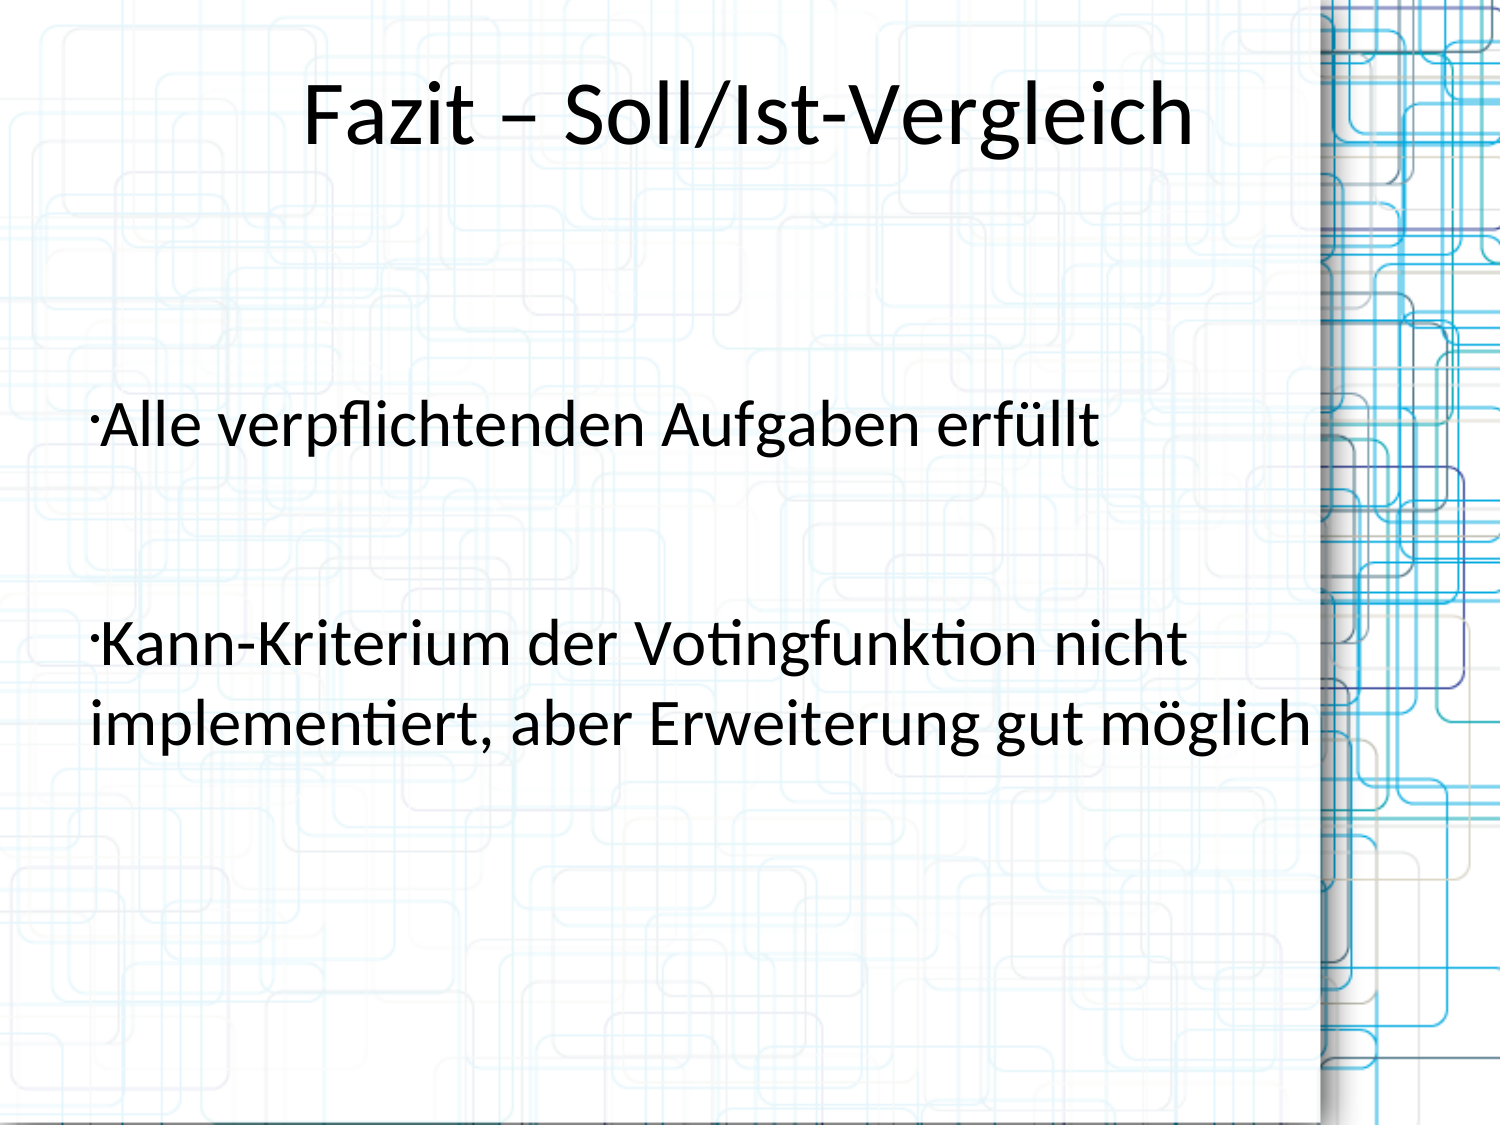

# Fazit – Soll/Ist-Vergleich
Alle verpflichtenden Aufgaben erfüllt
Kann-Kriterium der Votingfunktion nicht implementiert, aber Erweiterung gut möglich